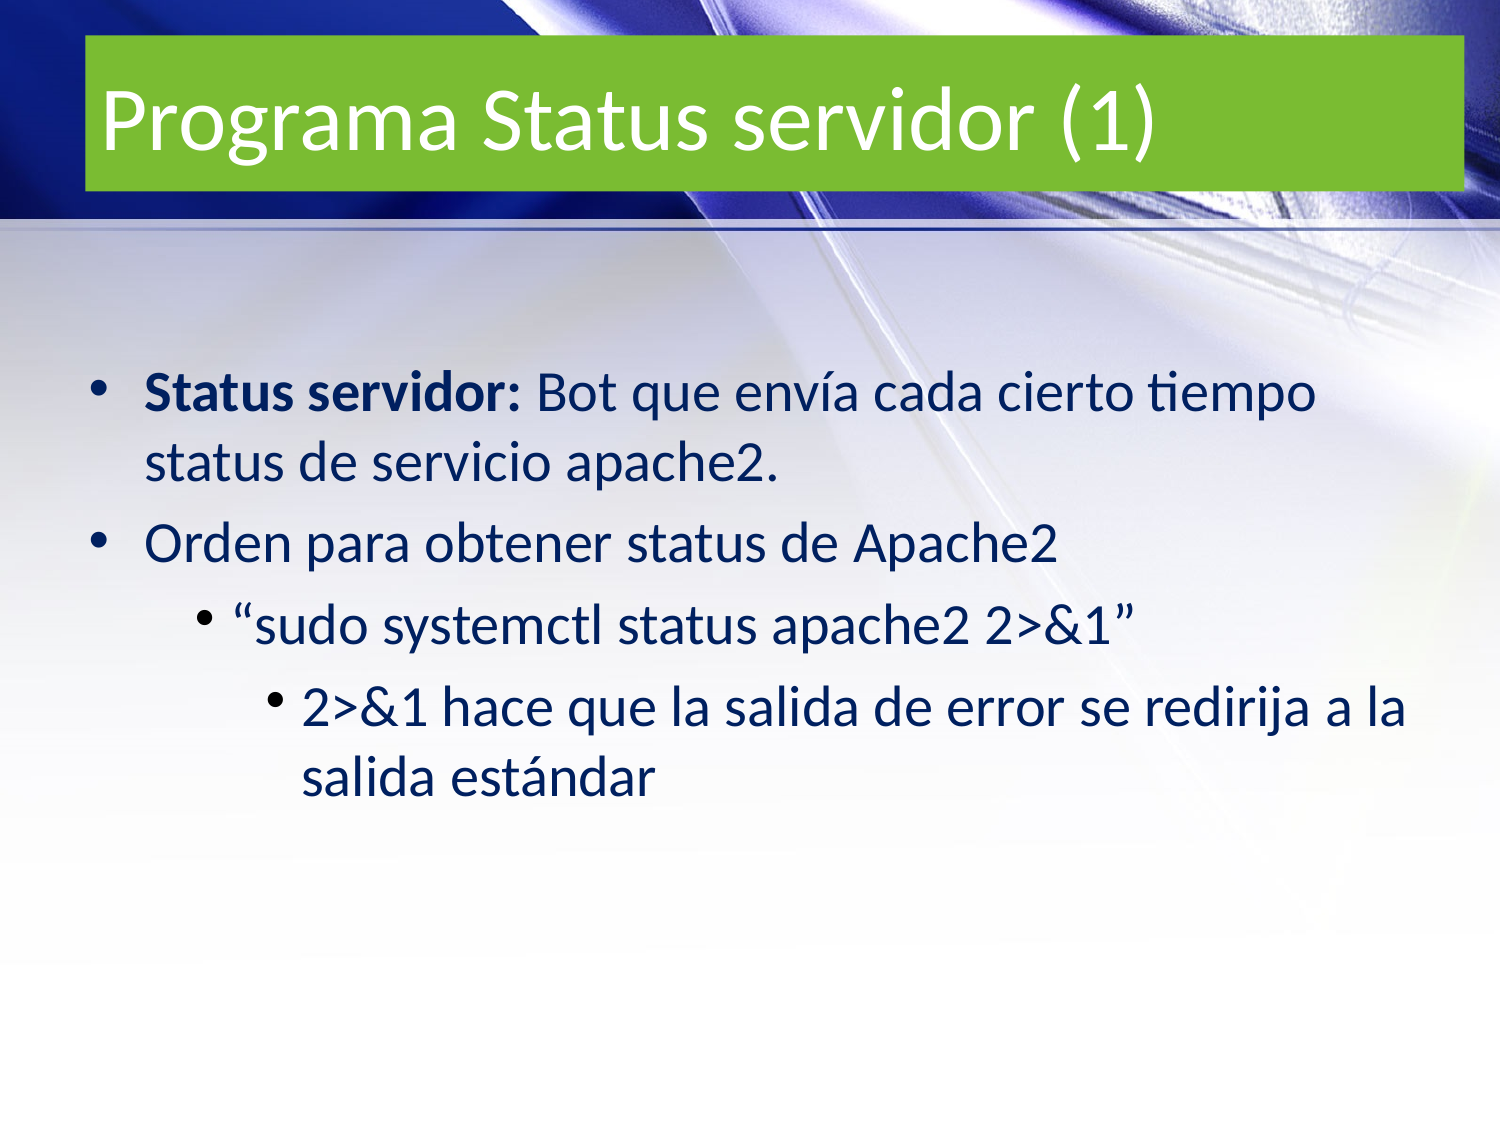

Programa Status servidor (1)
Status servidor: Bot que envía cada cierto tiempo status de servicio apache2.
Orden para obtener status de Apache2
“sudo systemctl status apache2 2>&1”
2>&1 hace que la salida de error se redirija a la salida estándar